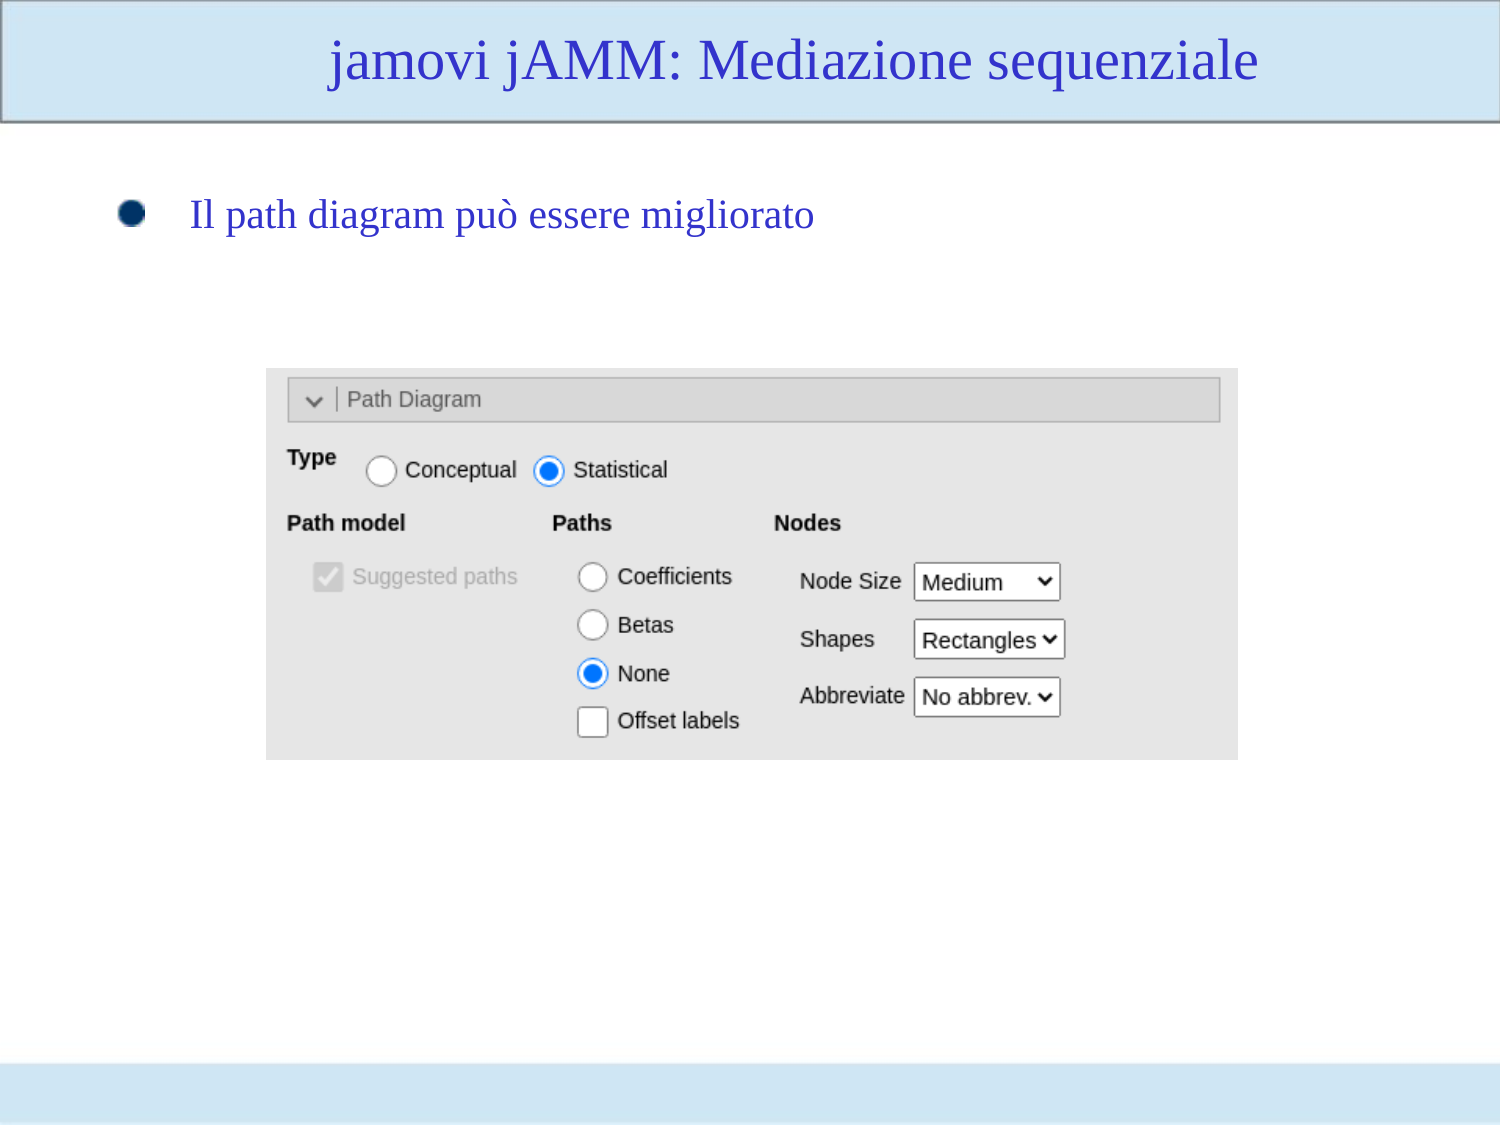

# jamovi jAMM: Mediazione sequenziale
Il path diagram può essere migliorato